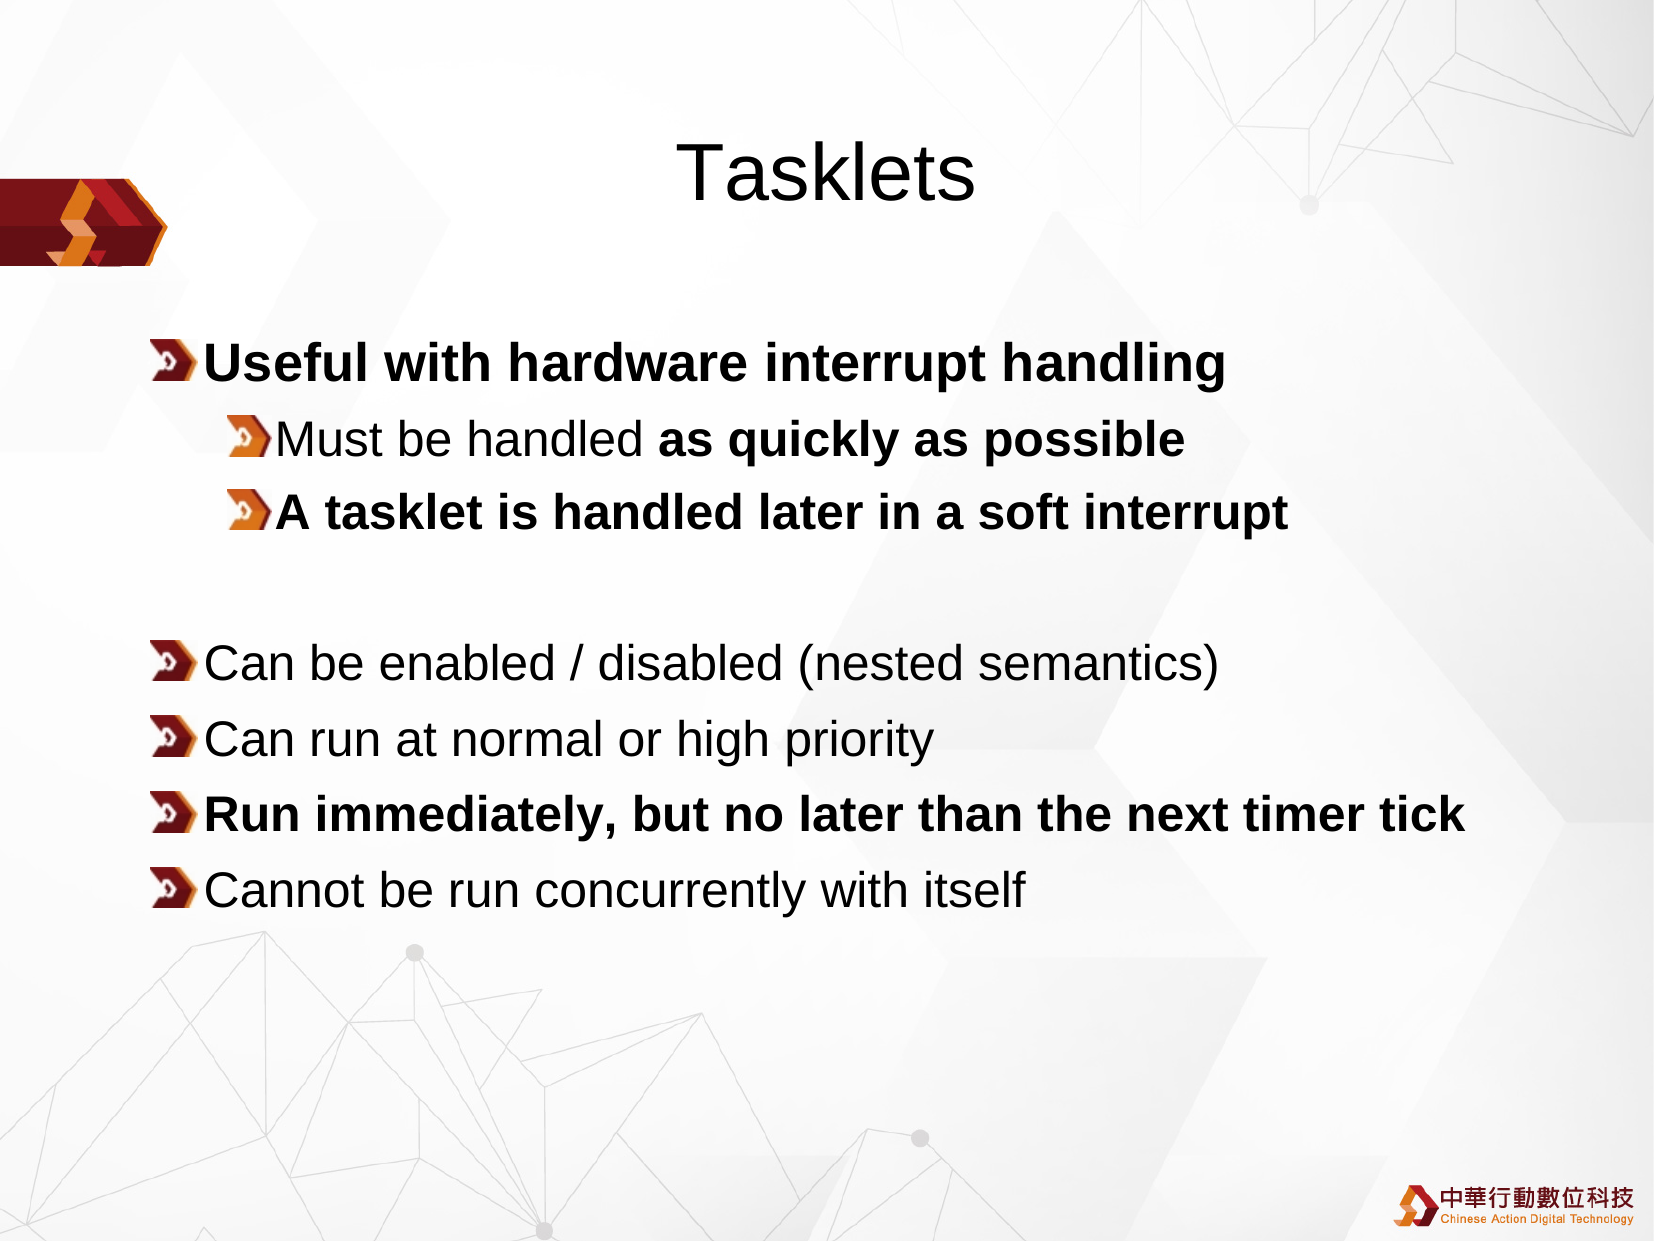

# Tasklets
Useful with hardware interrupt handling
Must be handled as quickly as possible
A tasklet is handled later in a soft interrupt
Can be enabled / disabled (nested semantics)
Can run at normal or high priority
Run immediately, but no later than the next timer tick
Cannot be run concurrently with itself